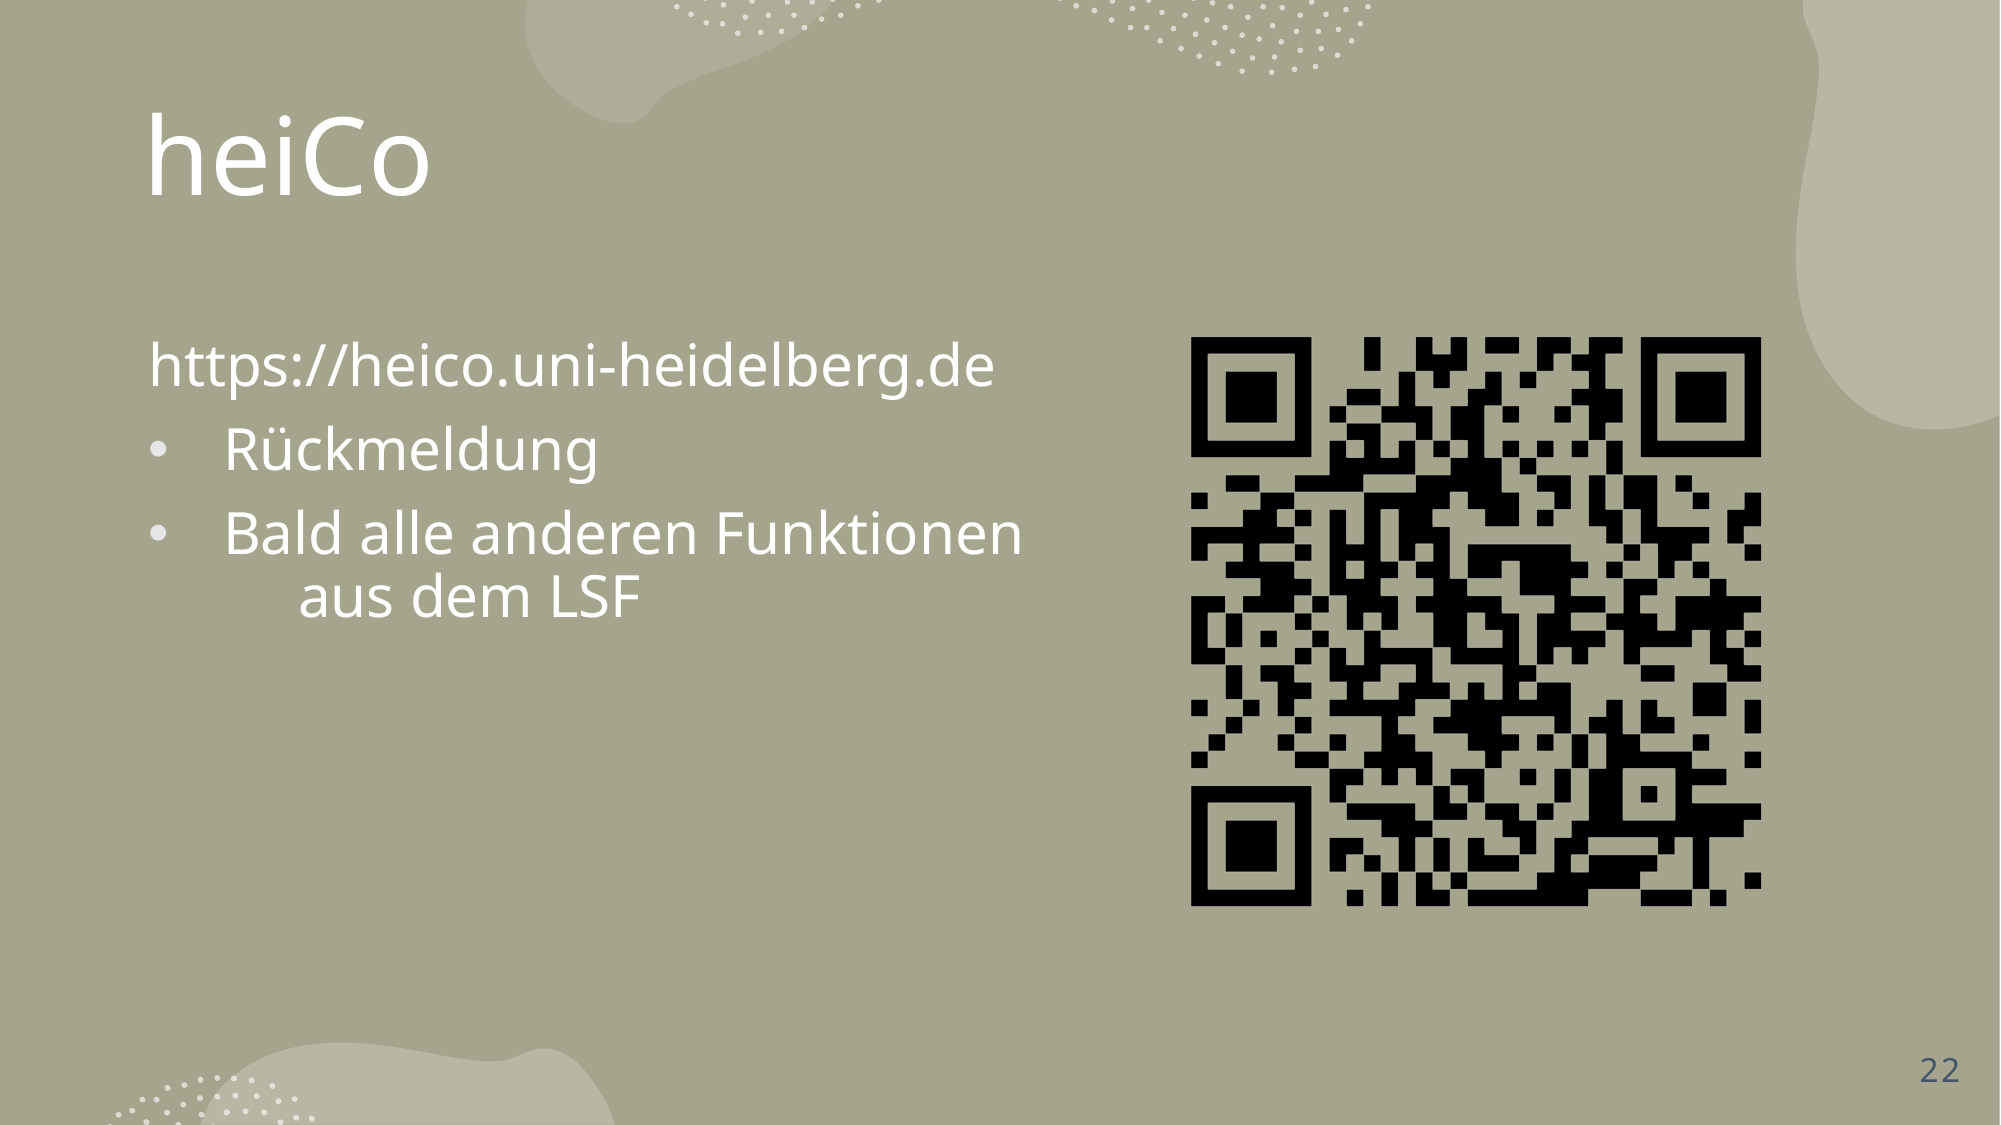

# heiCo
https://heico.uni-heidelberg.de
Rückmeldung
Bald alle anderen Funktionen aus dem LSF